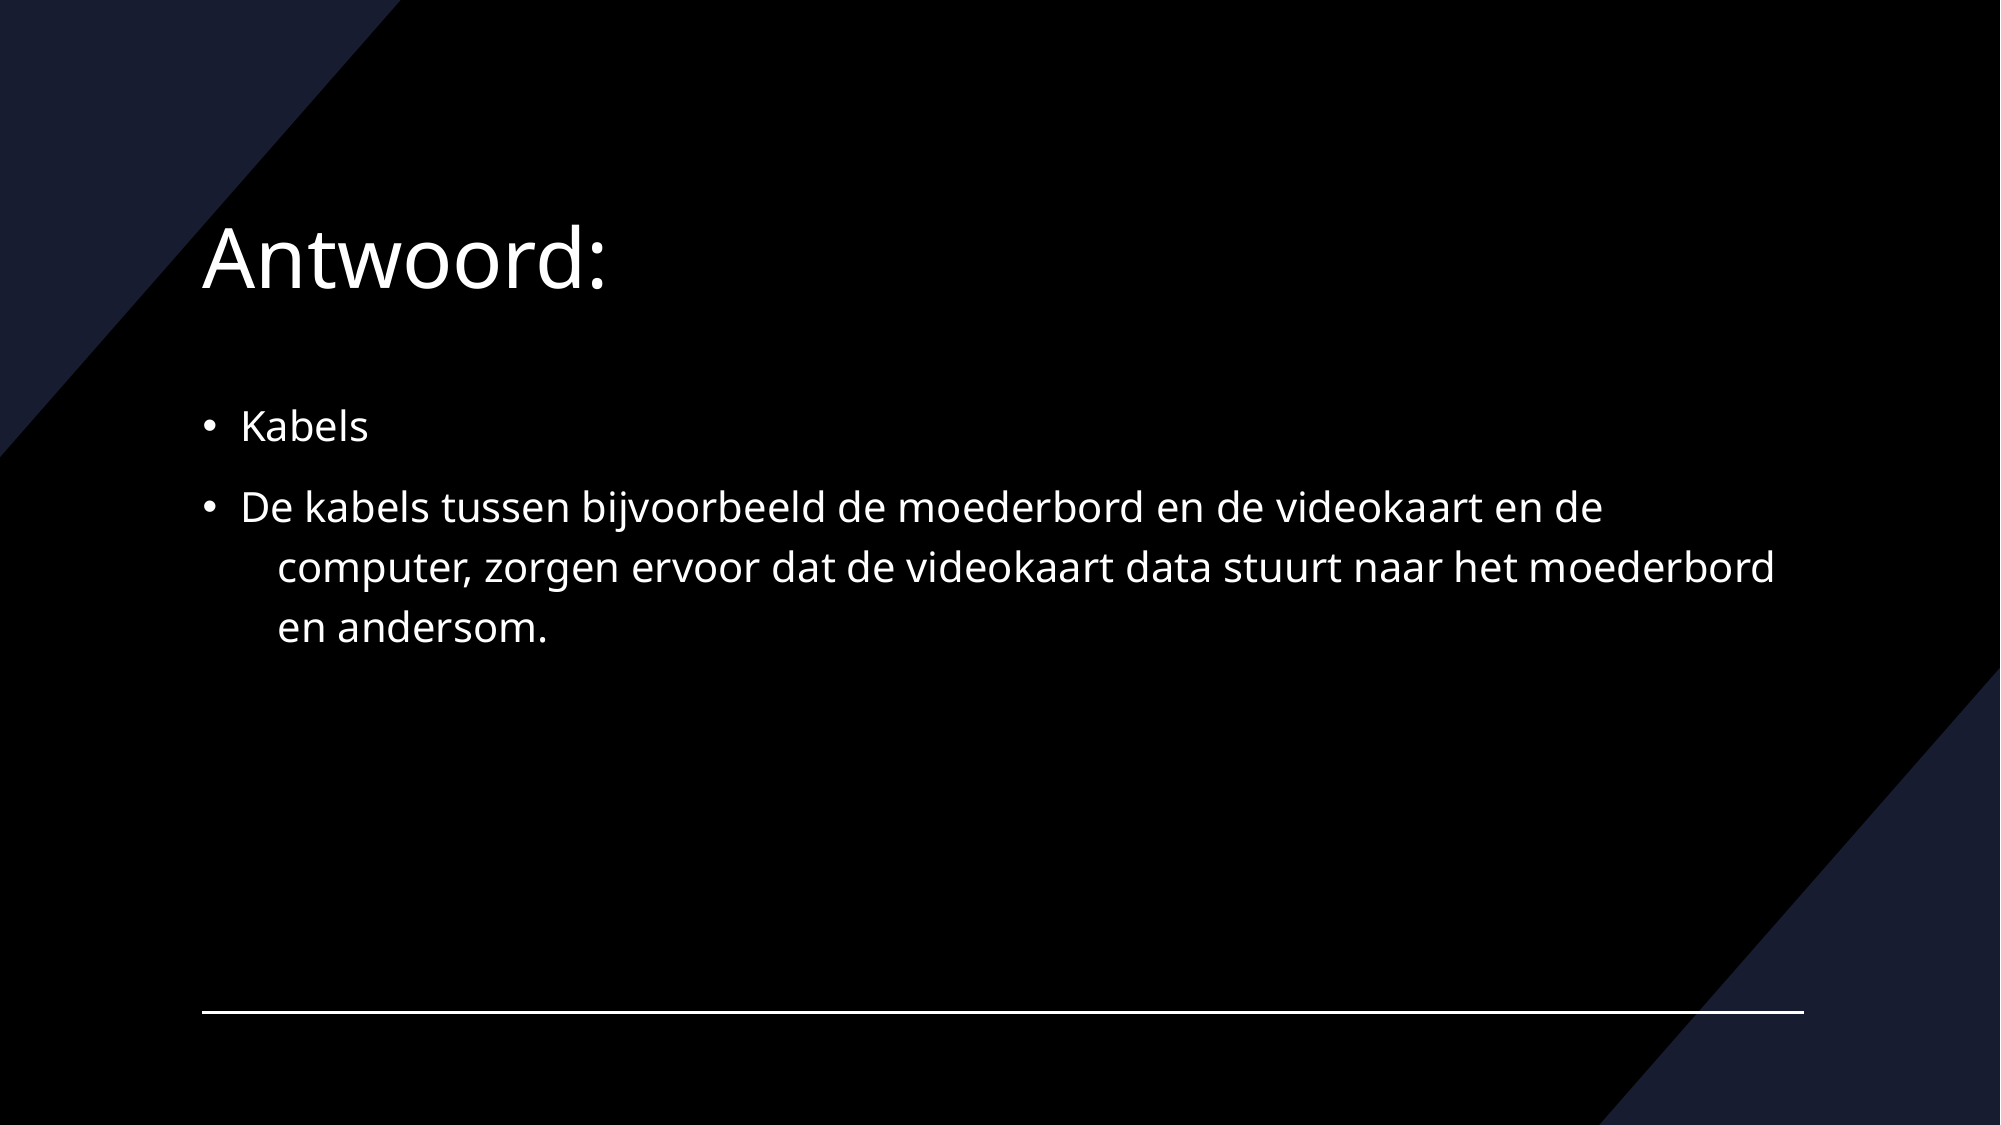

# Antwoord:
Kabels
De kabels tussen bijvoorbeeld de moederbord en de videokaart en de computer, zorgen ervoor dat de videokaart data stuurt naar het moederbord en andersom.